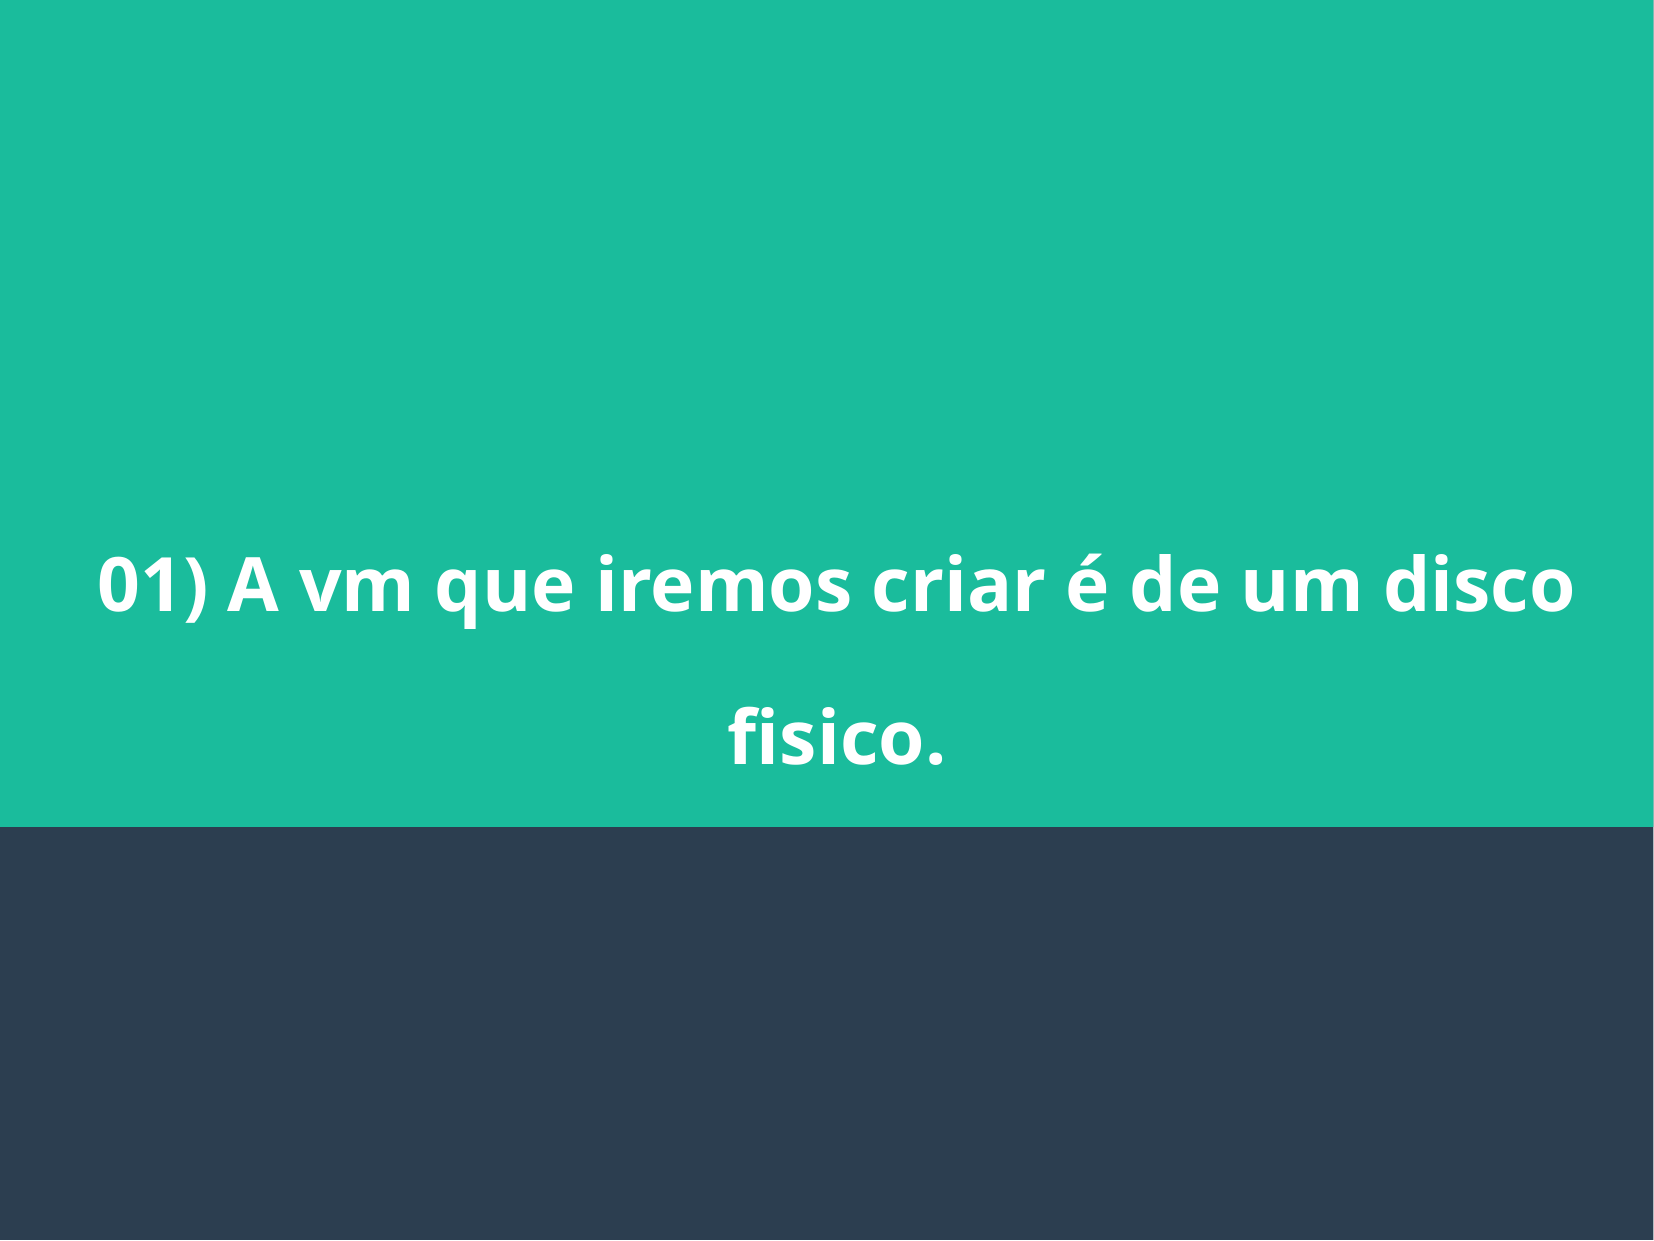

# 01) A vm que iremos criar é de um disco fisico.